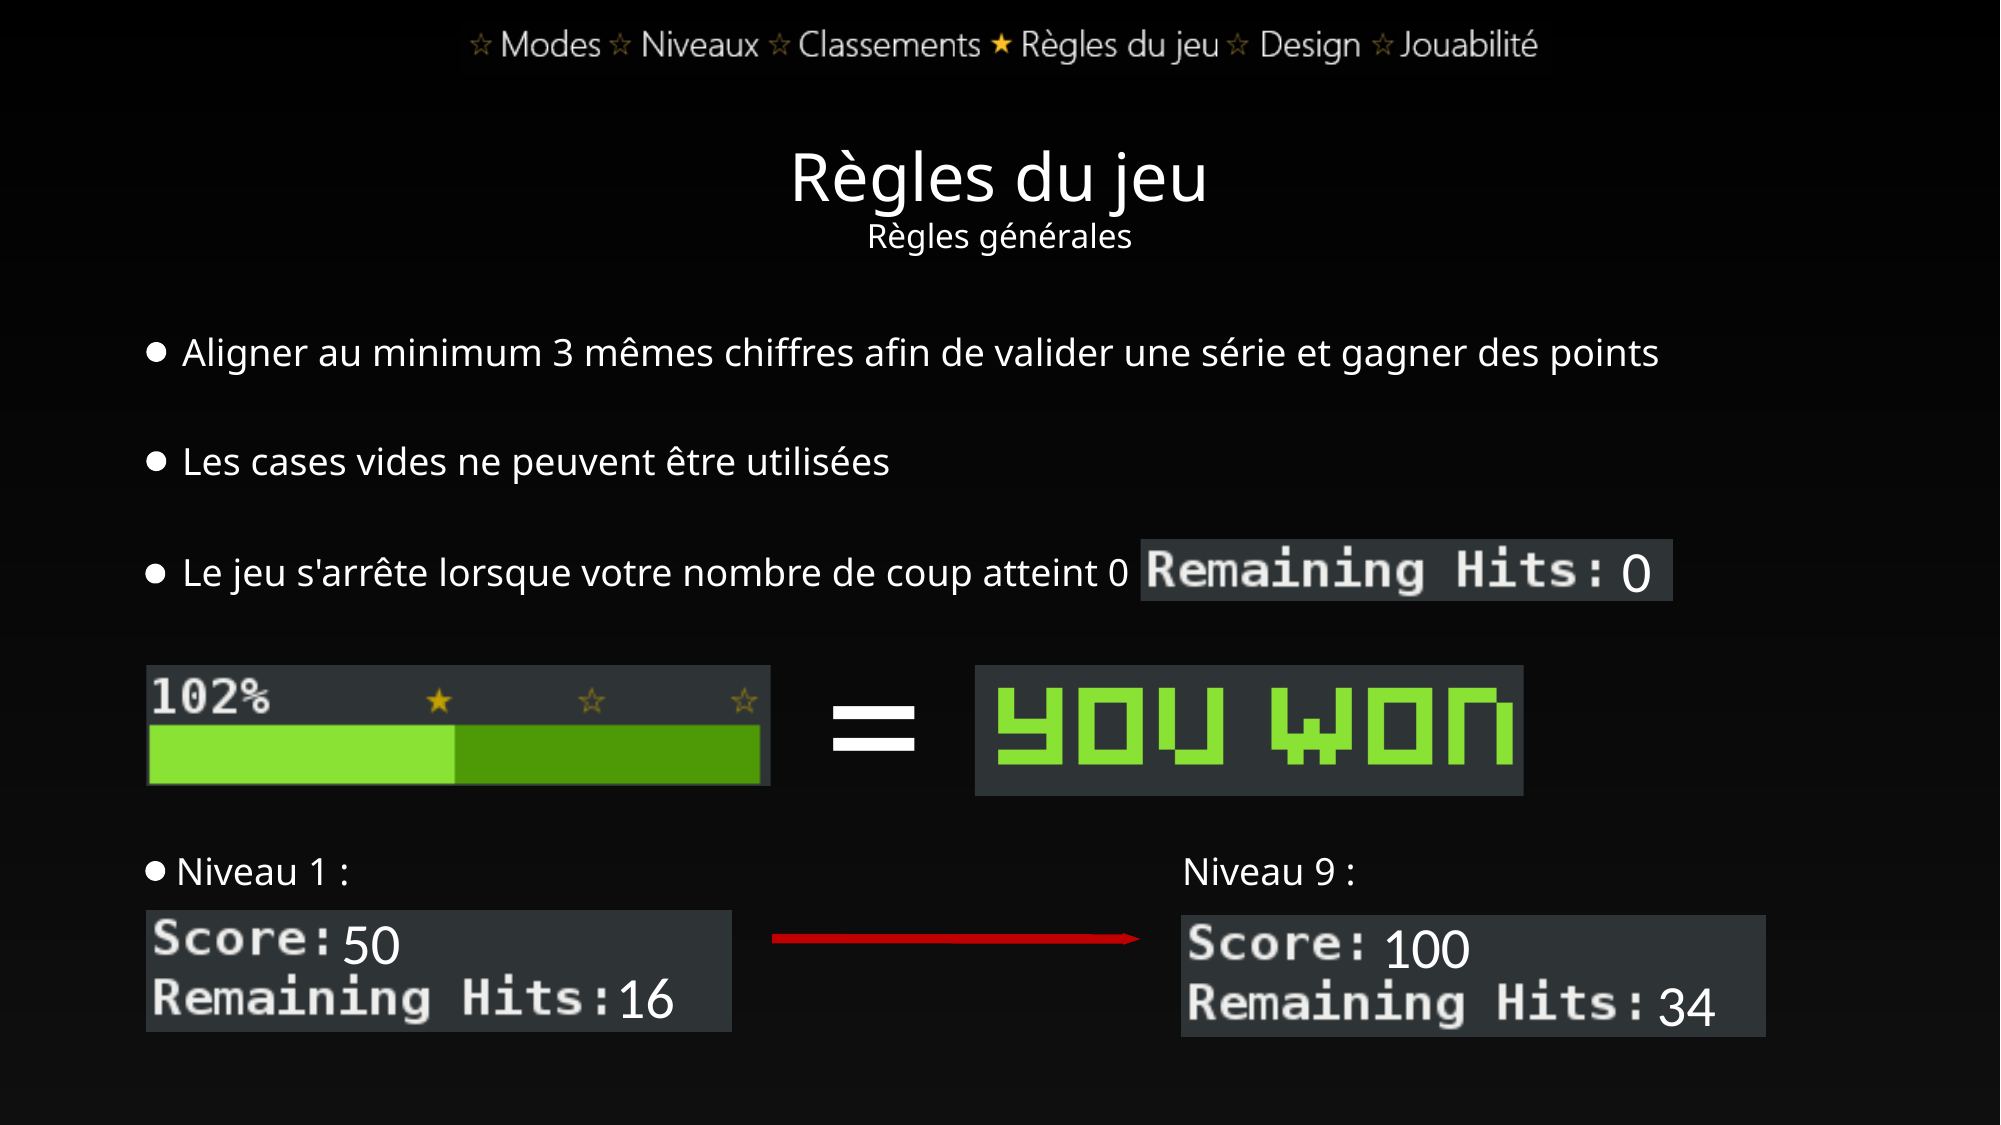

Règles du jeu
Règles générales
Aligner au minimum 3 mêmes chiffres afin de valider une série et gagner des points
Les cases vides ne peuvent être utilisées
0
Le jeu s'arrête lorsque votre nombre de coup atteint 0
=
Niveau 1 :
Niveau 9 :
50
16
100
34